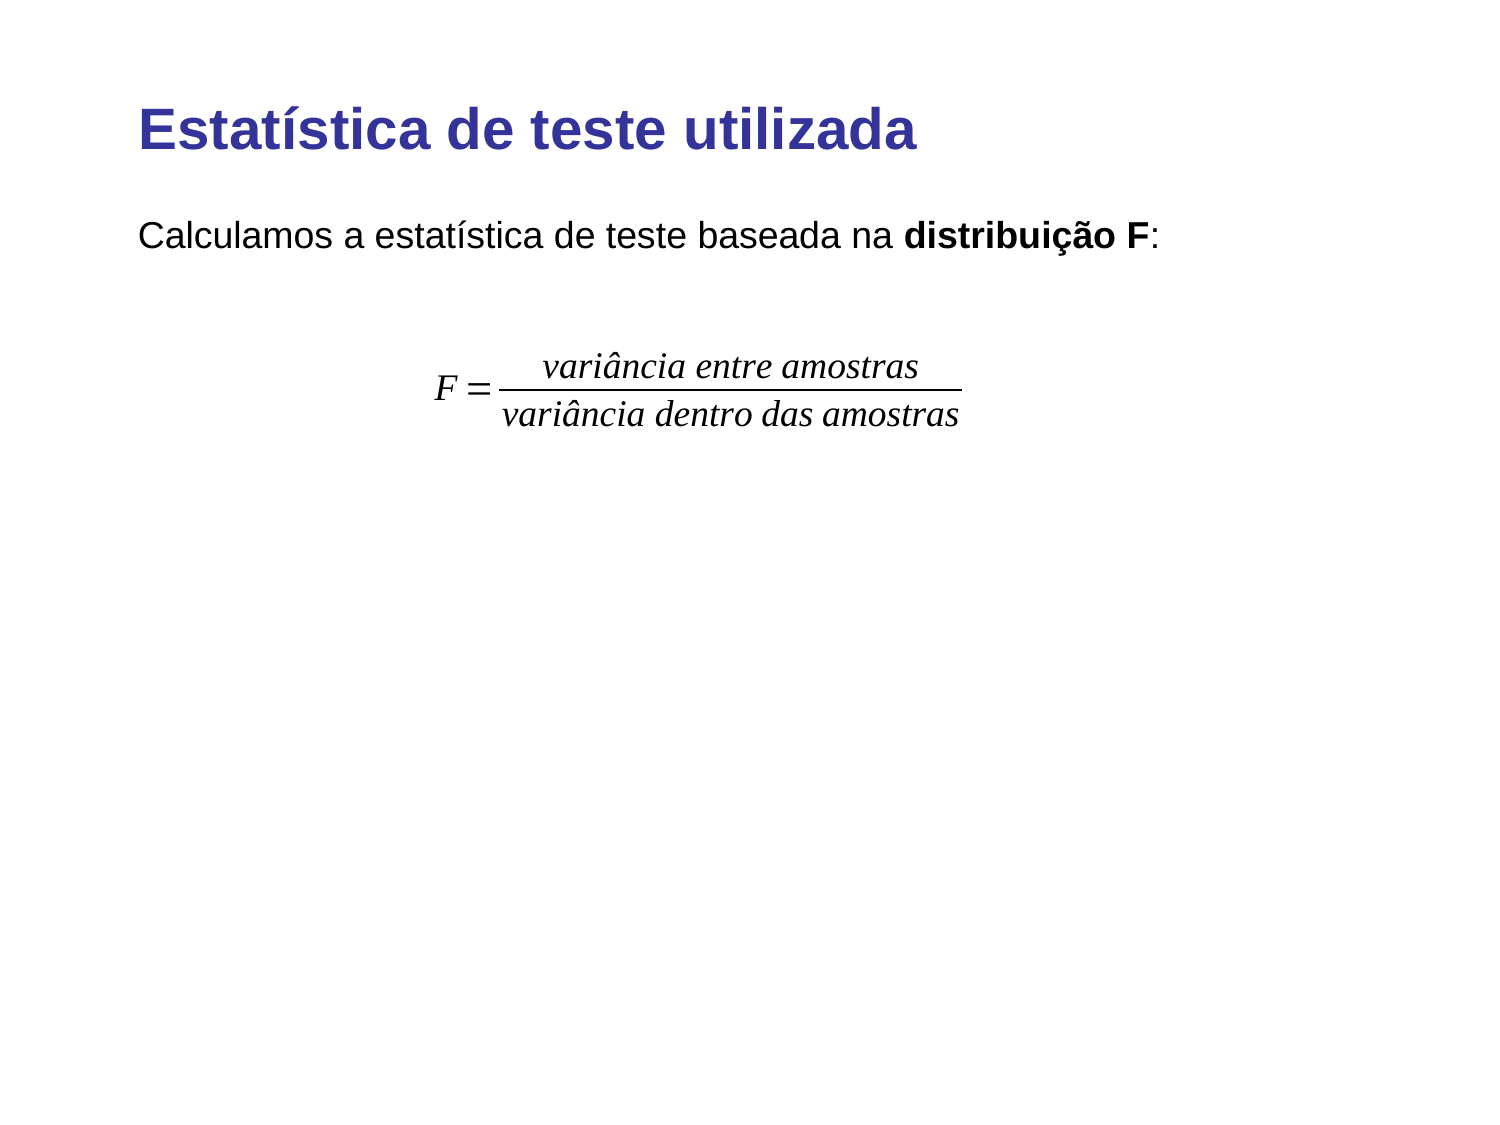

Estatística de teste utilizada
Calculamos a estatística de teste baseada na distribuição F: